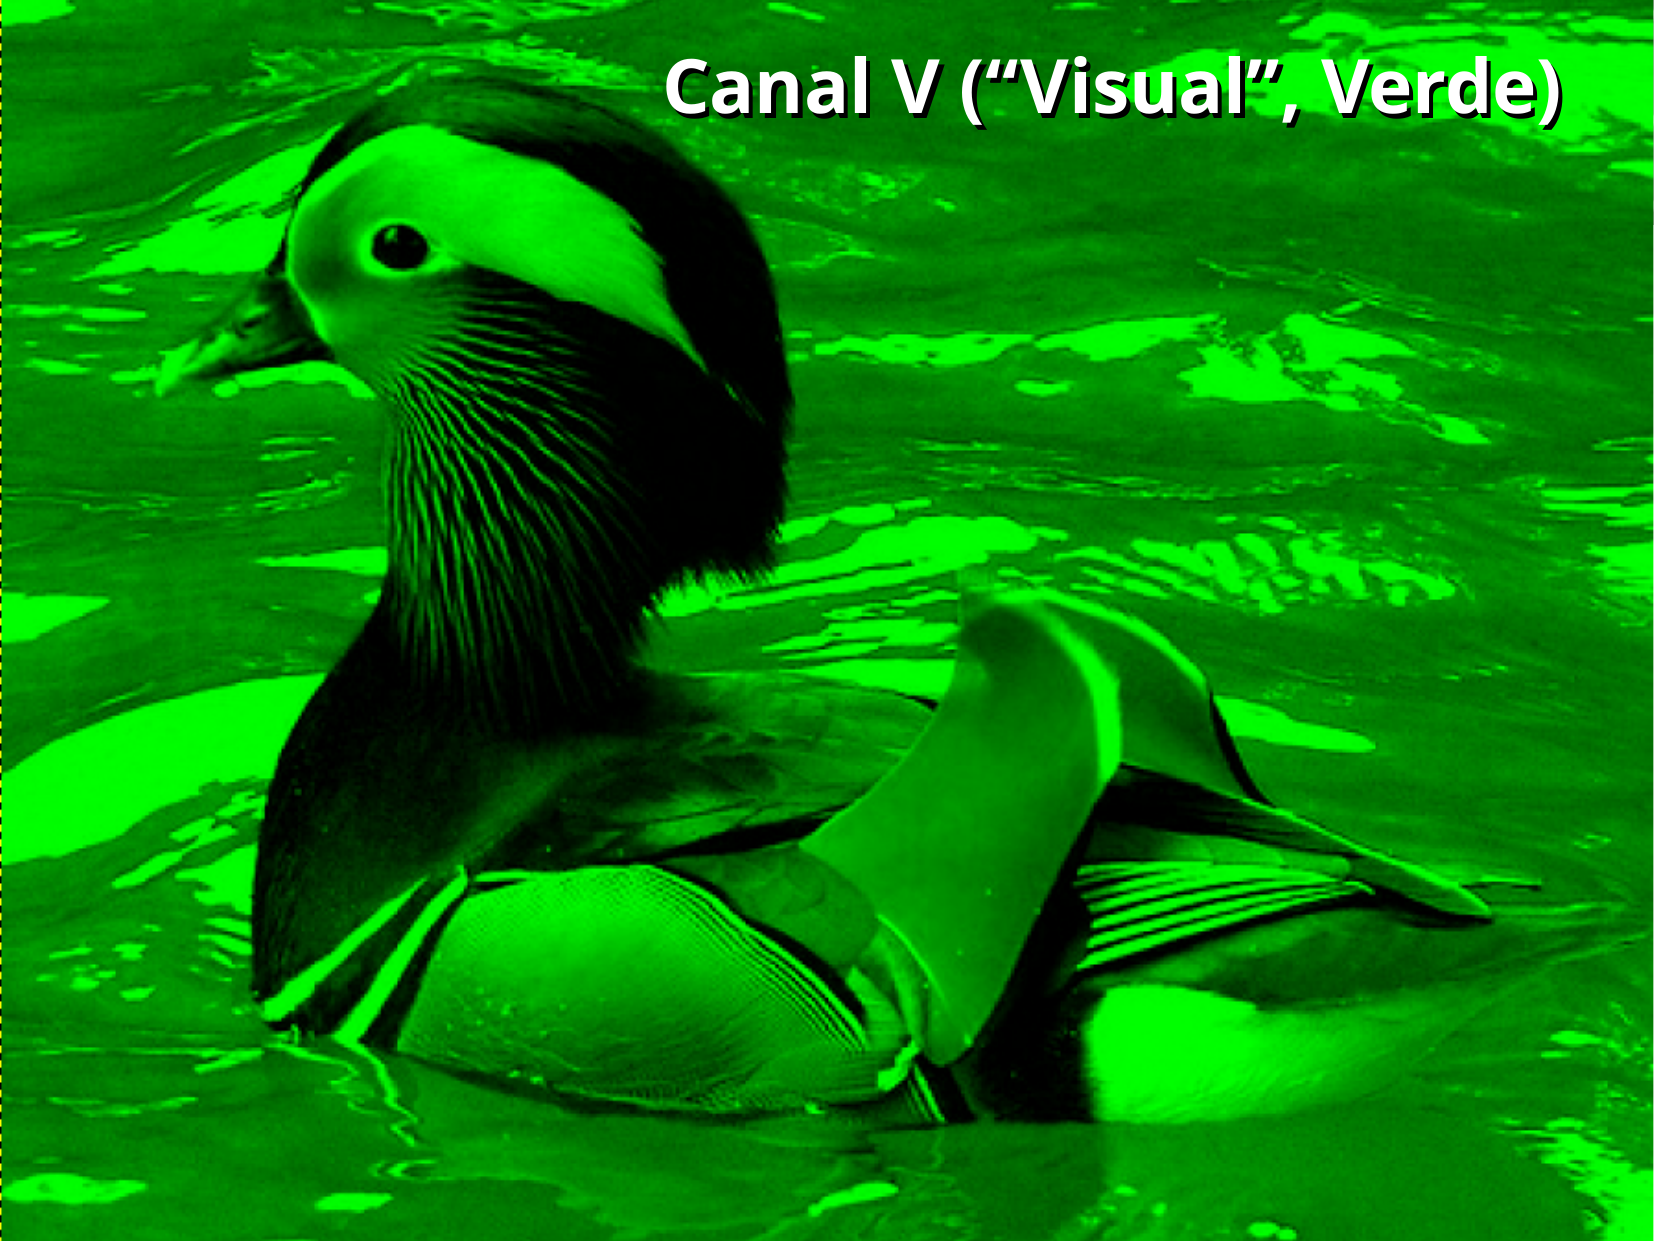

# Canal V (“Visual”, Verde)
Oct 02, 2019
Asorey IPAC 2019 U02C02
22